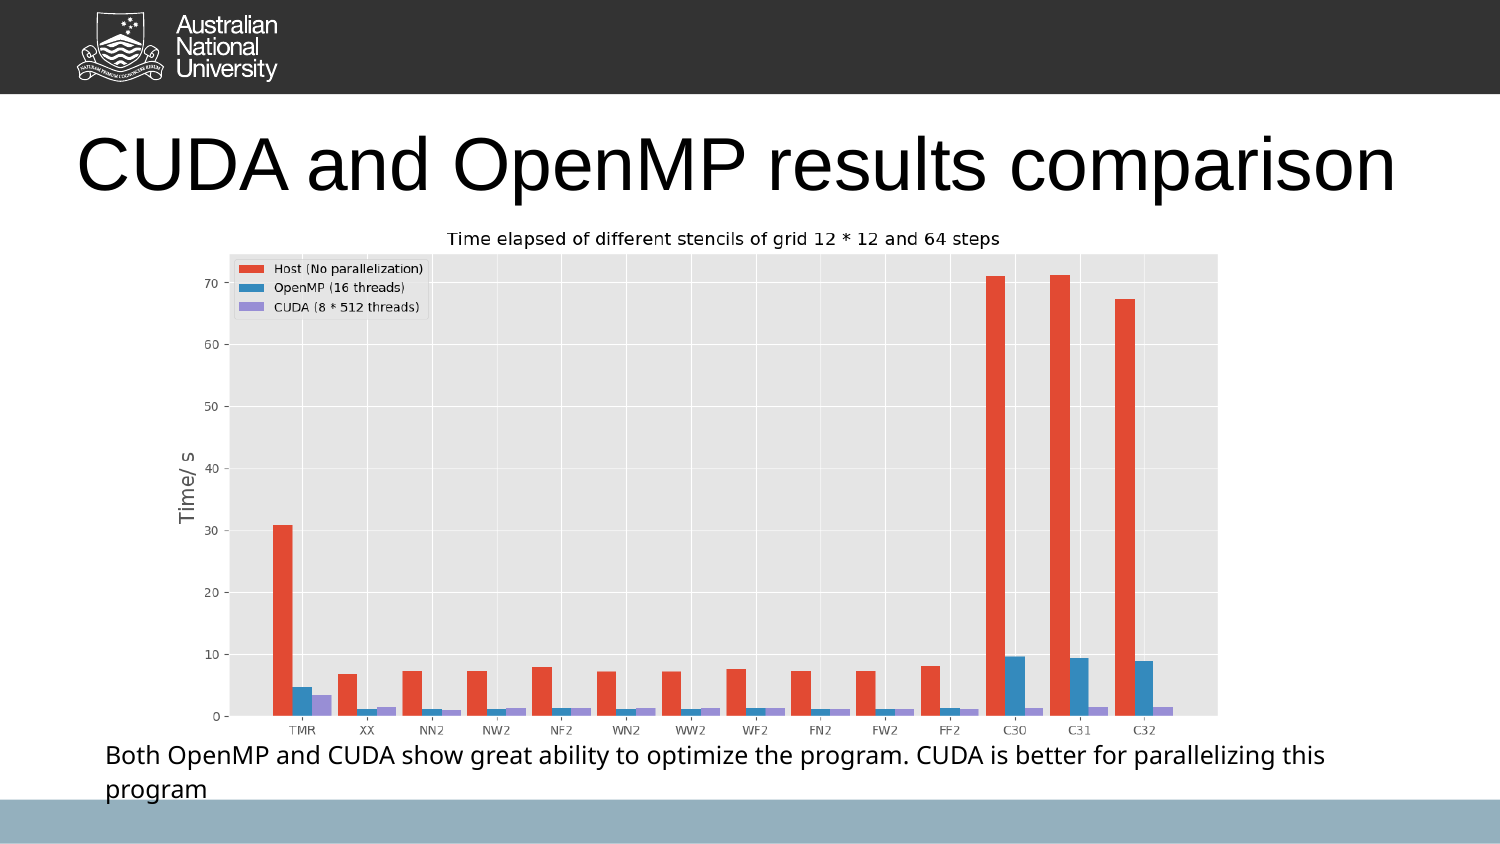

# CUDA and OpenMP results comparison
Both OpenMP and CUDA show great ability to optimize the program. CUDA is better for parallelizing this program